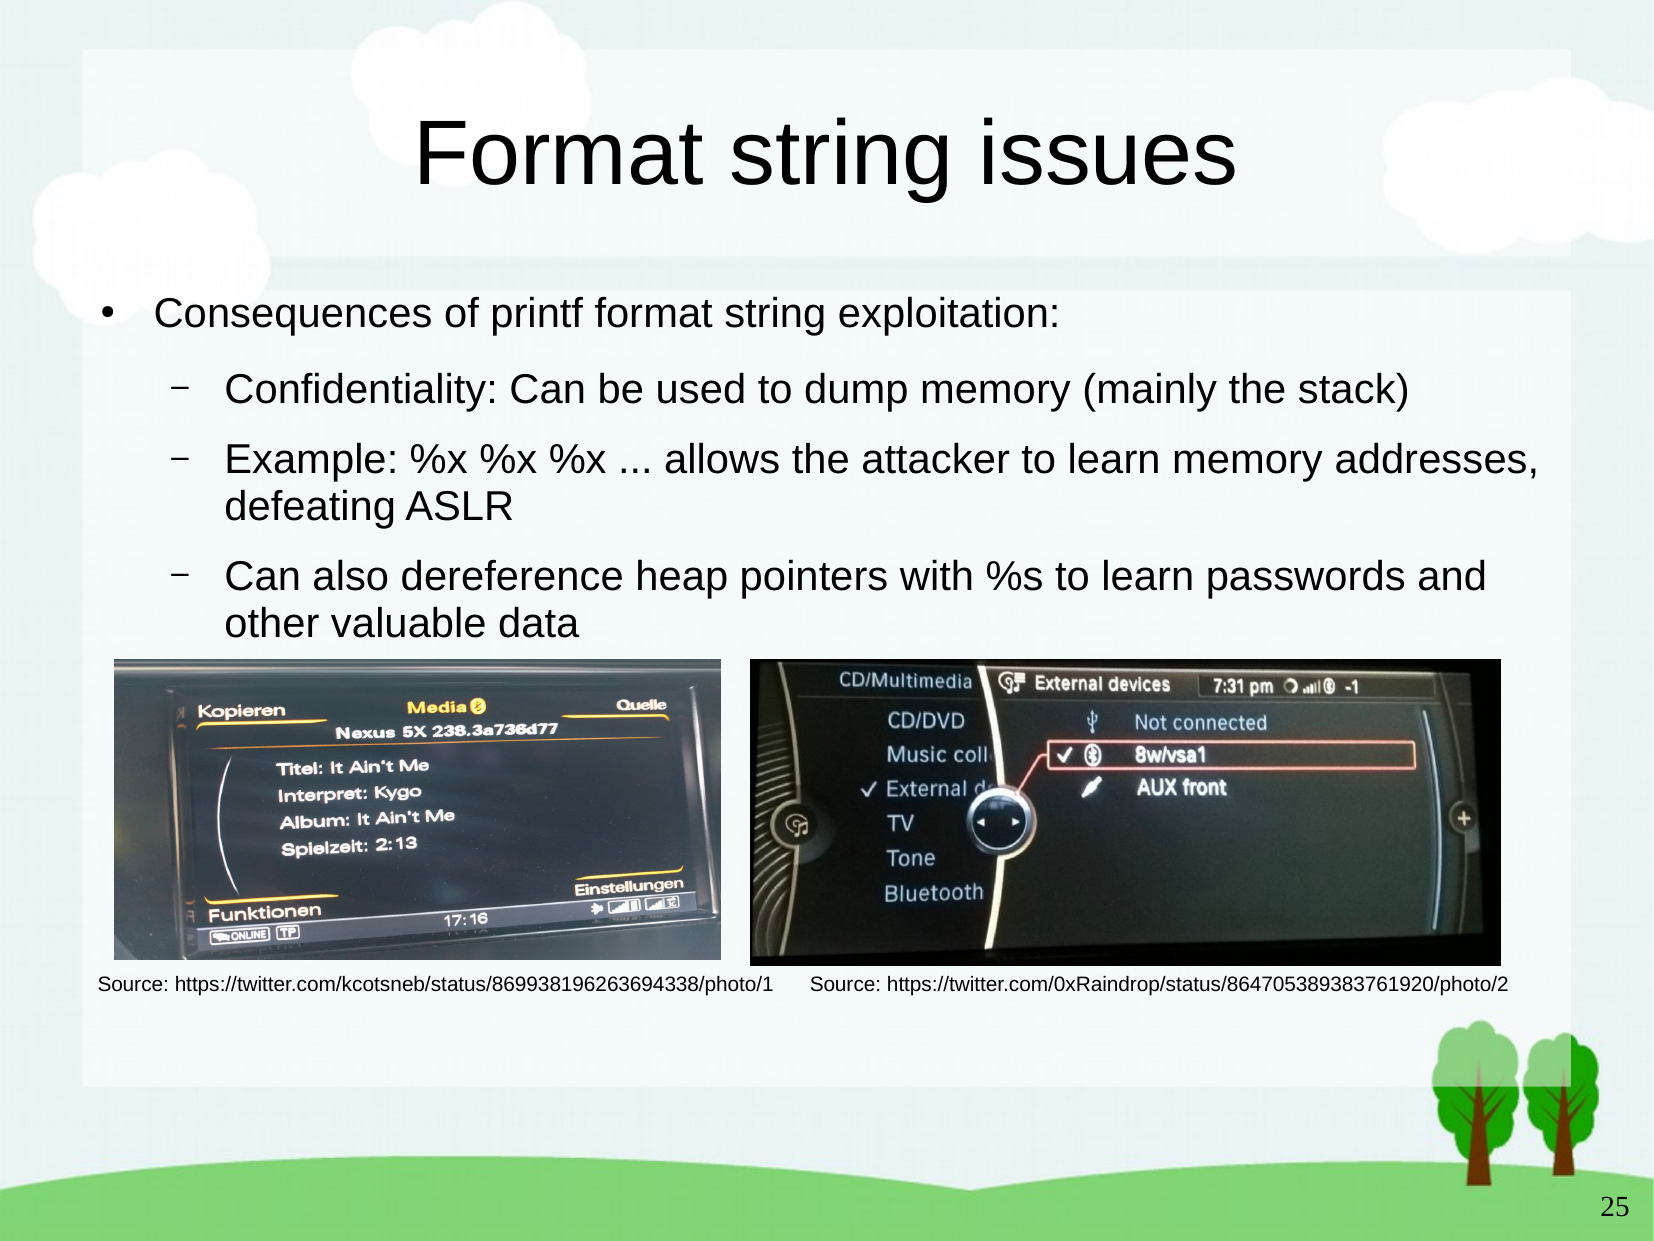

# Format string issues
Consequences of printf format string exploitation:
Confidentiality: Can be used to dump memory (mainly the stack)
Example: %x %x %x ... allows the attacker to learn memory addresses, defeating ASLR
Can also dereference heap pointers with %s to learn passwords and other valuable data
Source: https://twitter.com/kcotsneb/status/869938196263694338/photo/1
Source: https://twitter.com/0xRaindrop/status/864705389383761920/photo/2
25